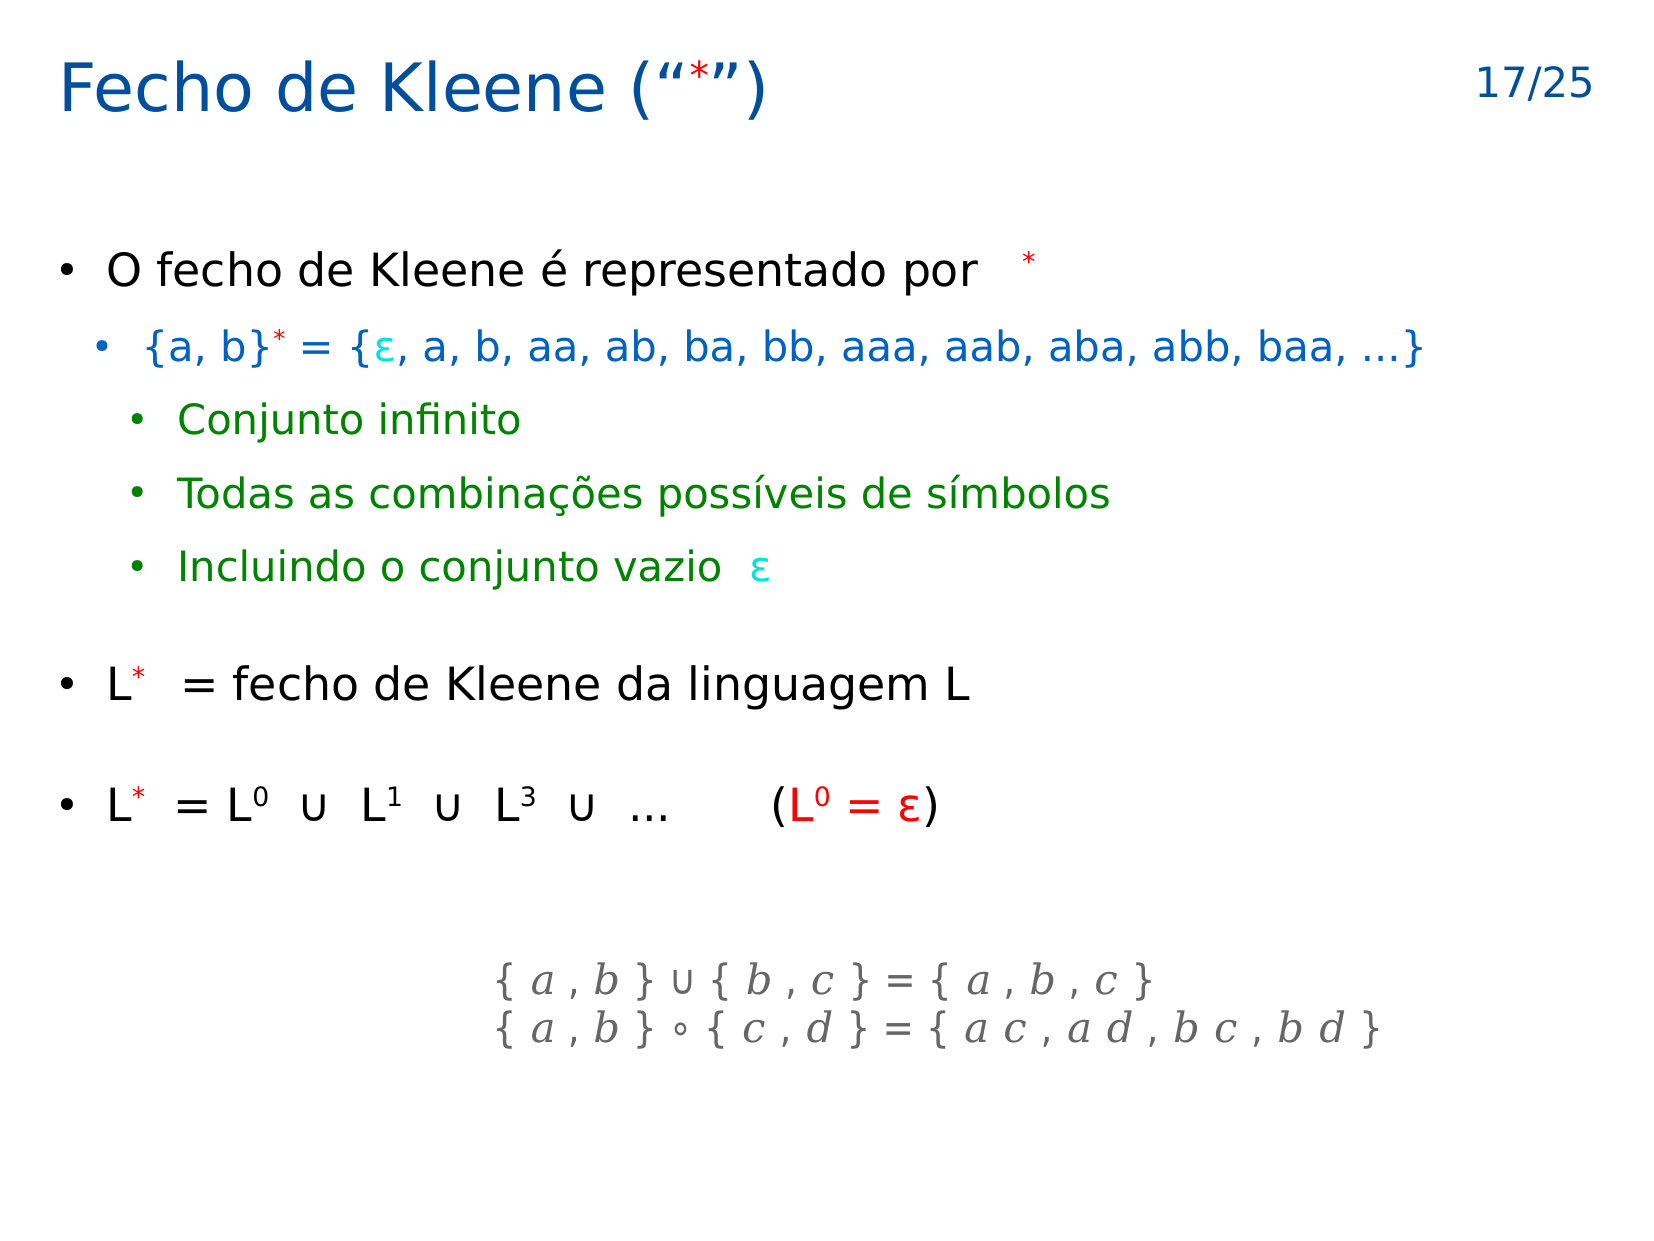

# Fecho de Kleene (“*”)
17
O fecho de Kleene é representado por *
{a, b}* = {ε, a, b, aa, ab, ba, bb, aaa, aab, aba, abb, baa, ...}
Conjunto infinito
Todas as combinações possíveis de símbolos
Incluindo o conjunto vazio ε
L* 	= fecho de Kleene da linguagem L
L* = L0 ∪ L1 ∪ L3 ∪ ...		(L0 = ε)
{ 𝑎 , 𝑏 } ∪ { 𝑏 , 𝑐 } = { 𝑎 , 𝑏 , 𝑐 }
{ 𝑎 , 𝑏 } ∘ { 𝑐 , 𝑑 } = { 𝑎 𝑐 , 𝑎 𝑑 , 𝑏 𝑐 , 𝑏 𝑑 }